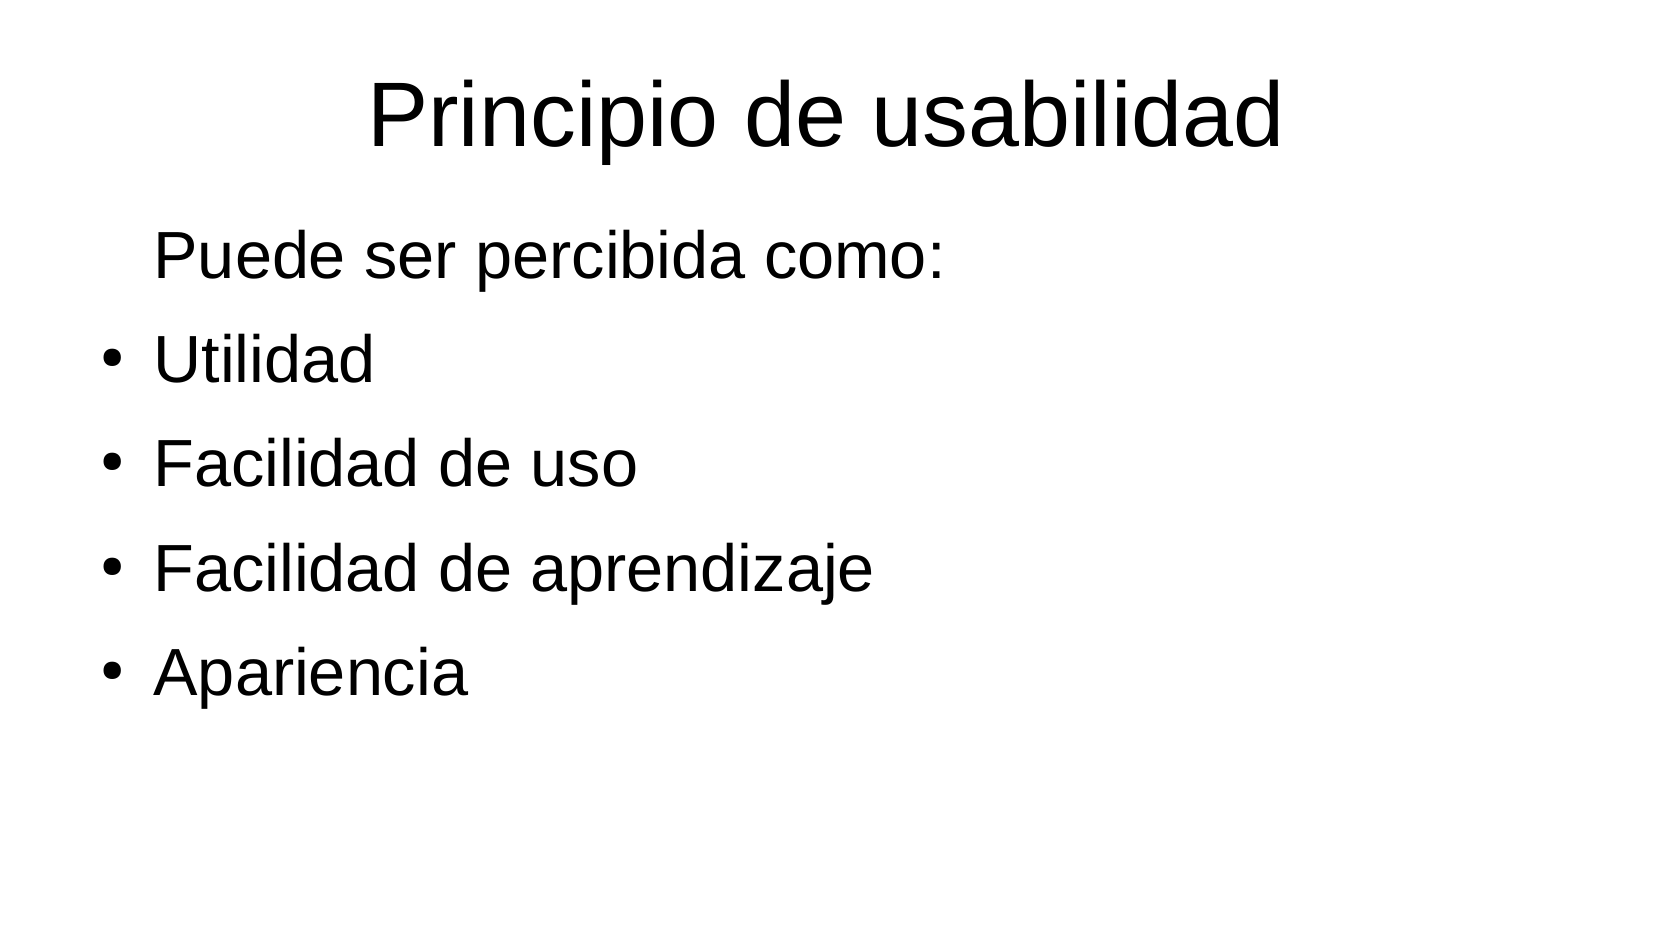

# Principio de usabilidad
Puede ser percibida como:
Utilidad
Facilidad de uso
Facilidad de aprendizaje
Apariencia